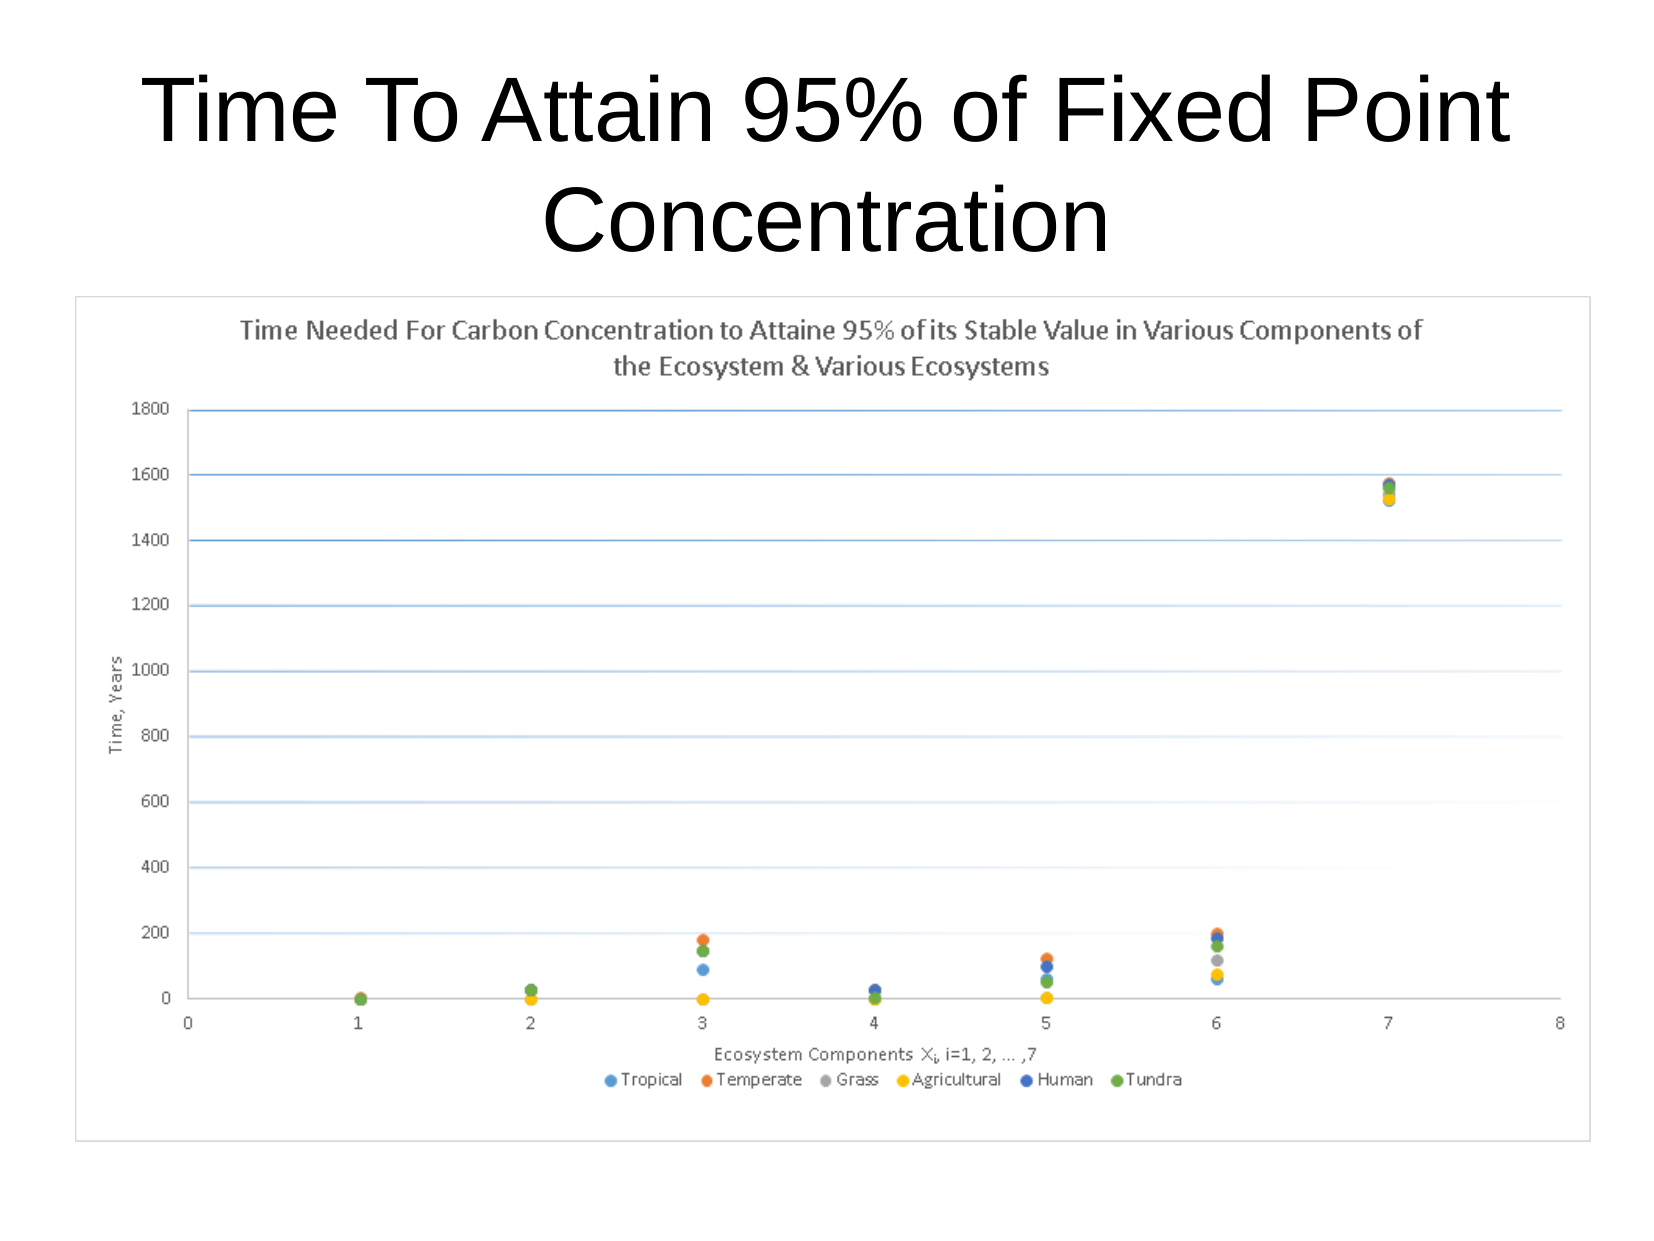

# Time To Attain 95% of Fixed Point Concentration